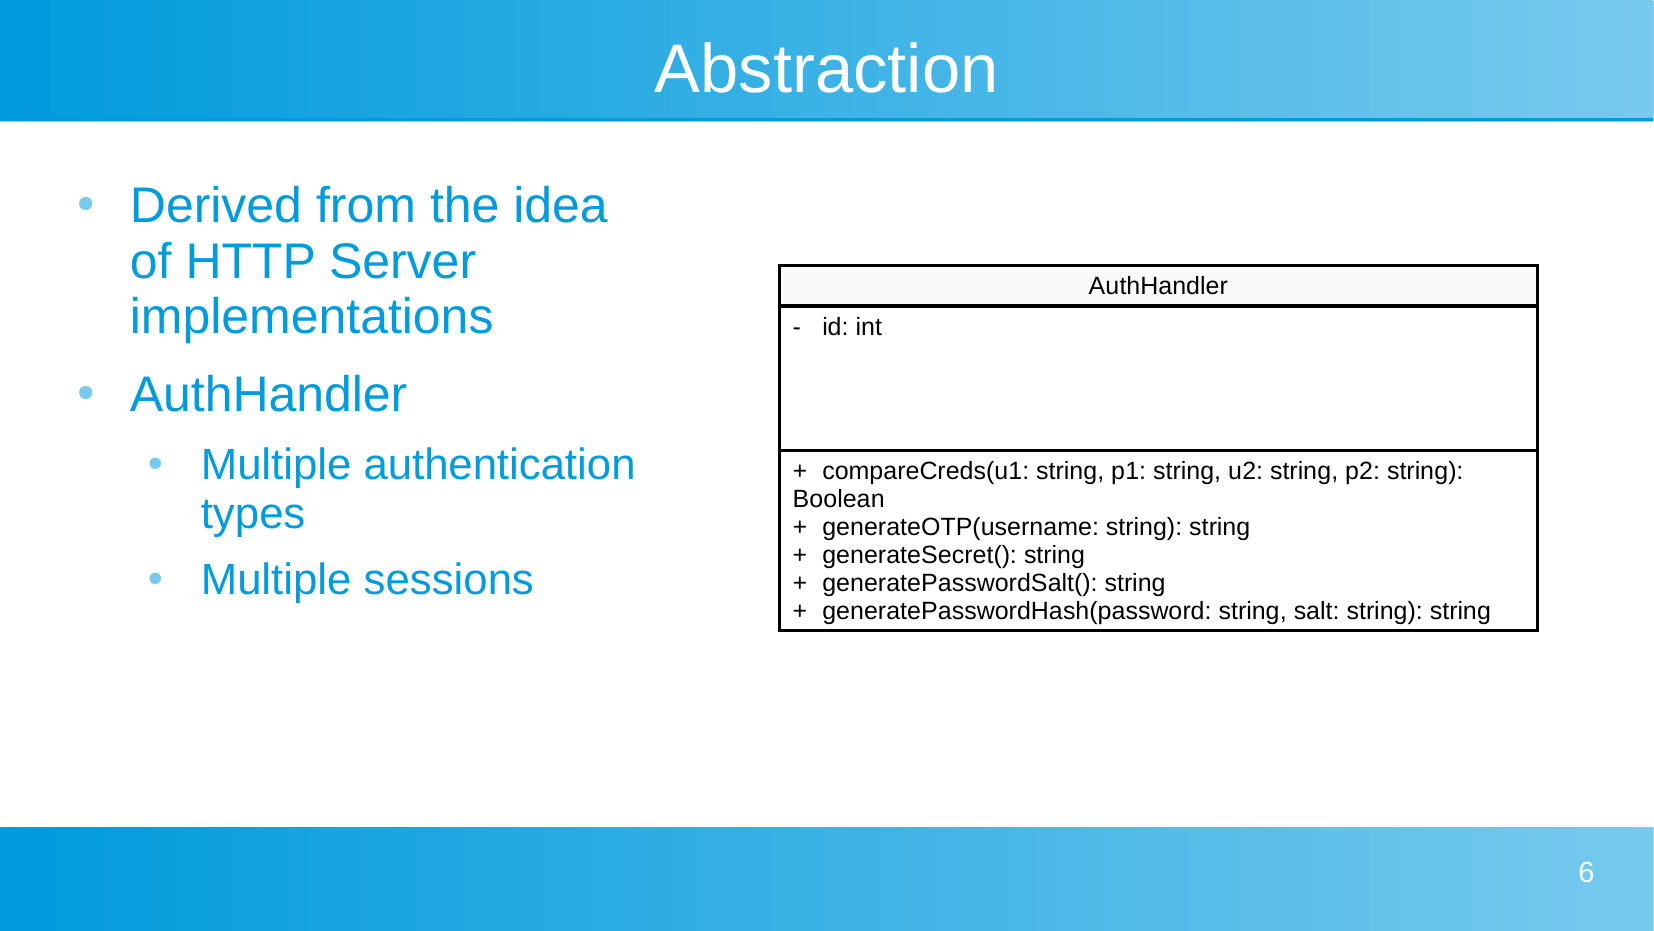

# Abstraction
Derived from the idea of HTTP Server implementations
AuthHandler
Multiple authentication types
Multiple sessions
AuthHandler
-	id: int
+	compareCreds(u1: string, p1: string, u2: string, p2: string): Boolean
+	generateOTP(username: string): string
+	generateSecret(): string
+	generatePasswordSalt(): string
+	generatePasswordHash(password: string, salt: string): string
6